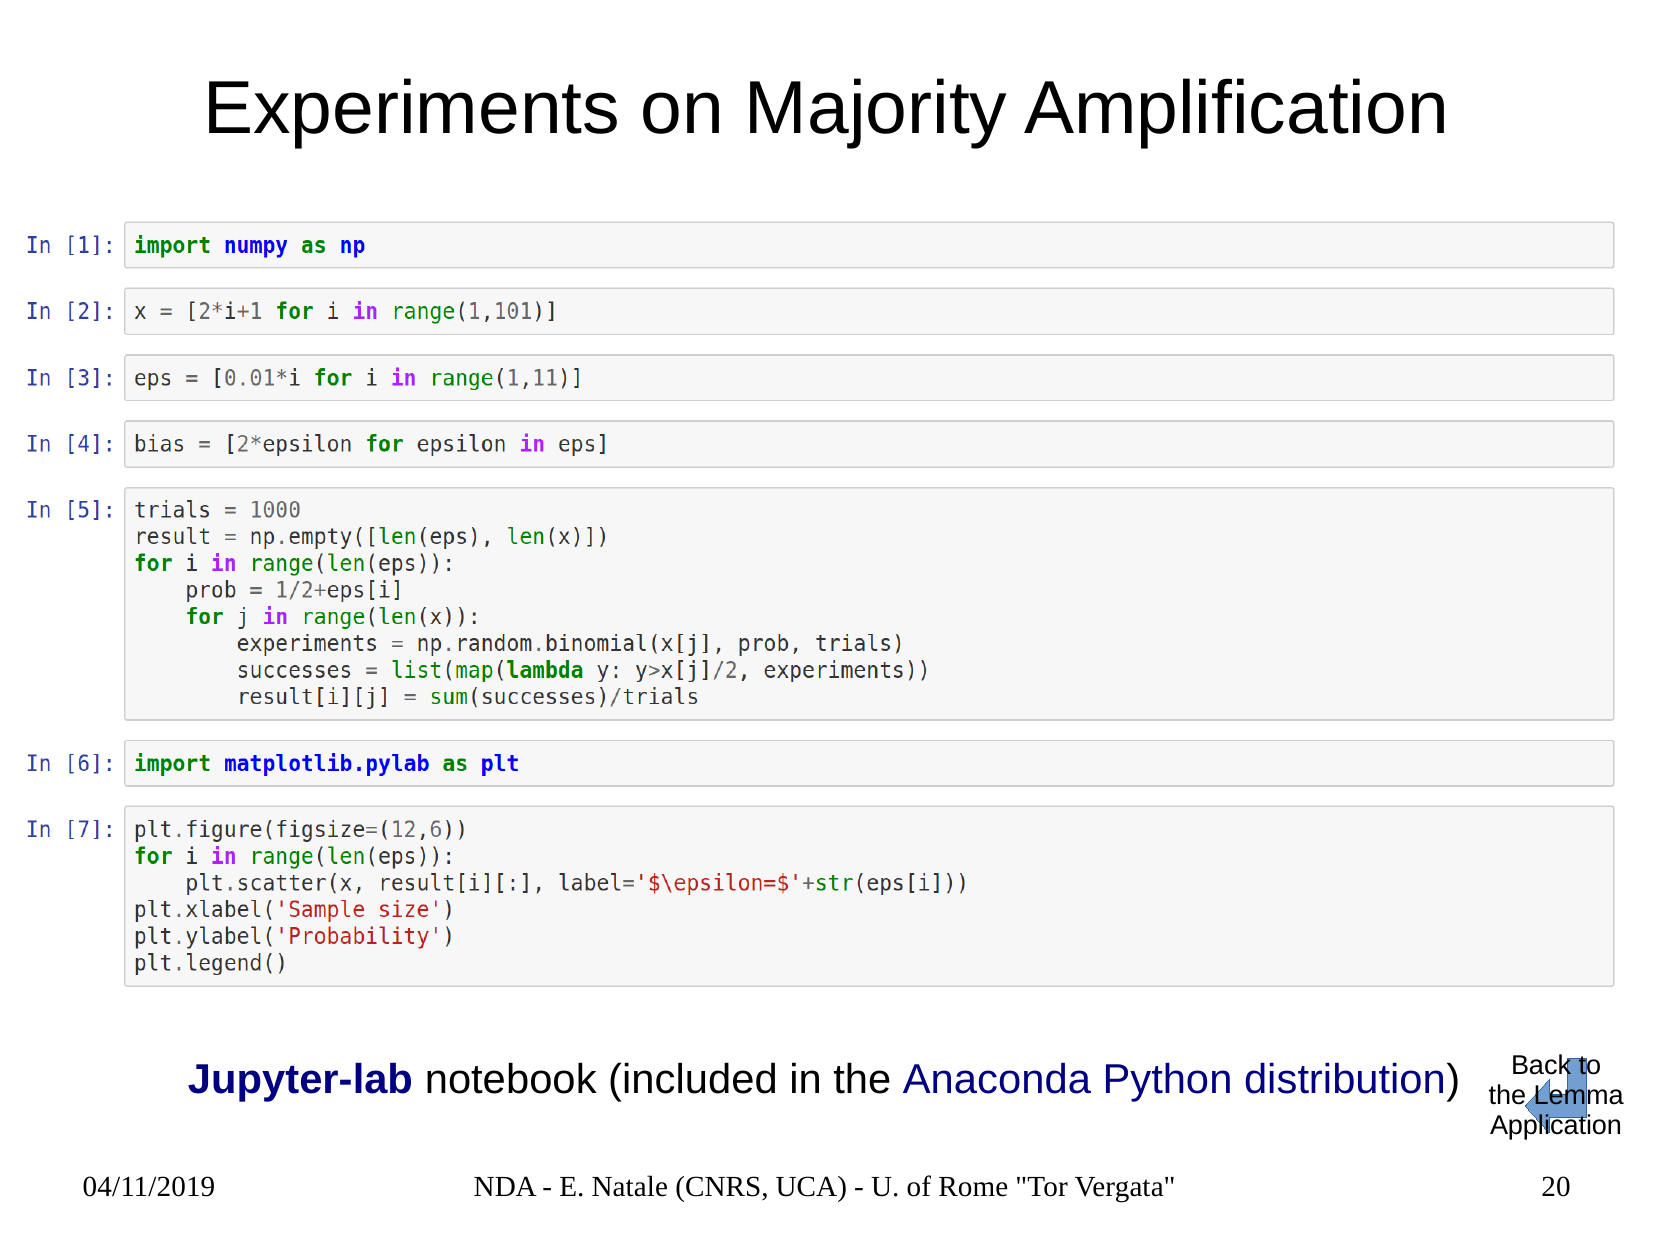

# Experiments on Majority Amplification
Jupyter-lab notebook (included in the Anaconda Python distribution)
Back to
the Lemma
Application
04/11/2019
NDA - E. Natale (CNRS, UCA) - U. of Rome "Tor Vergata"
20